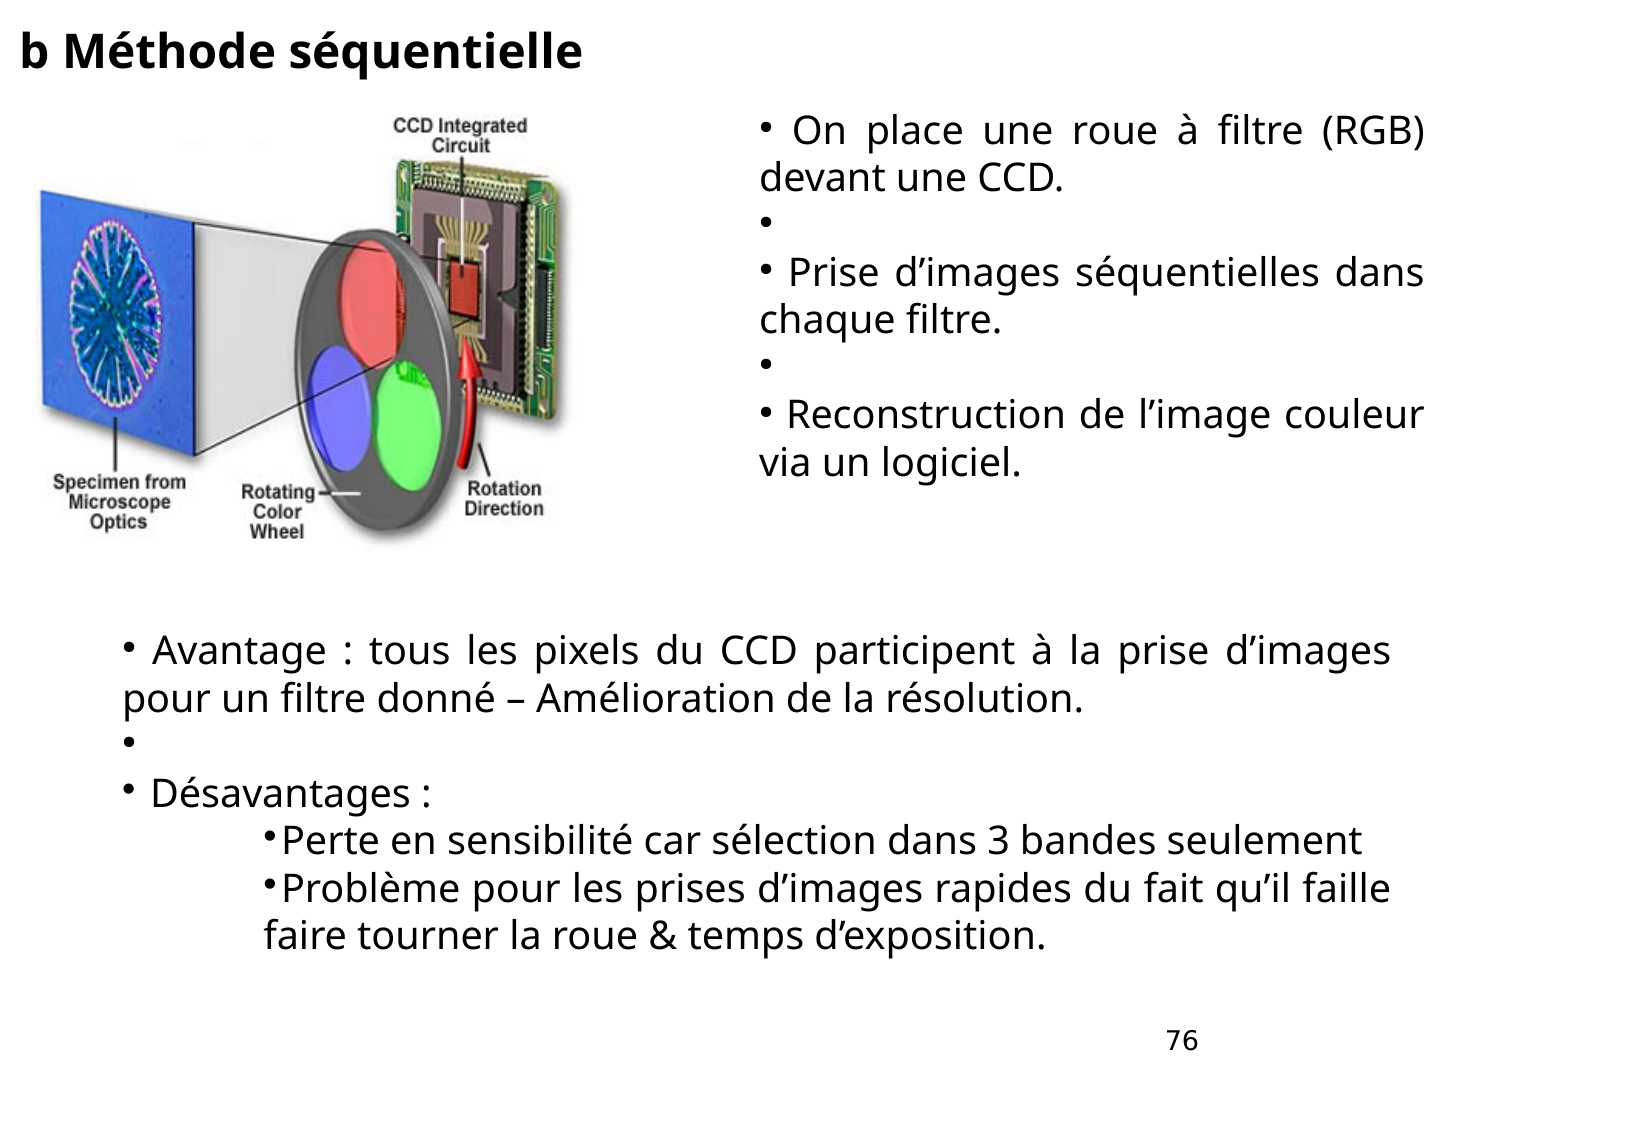

b Méthode séquentielle
 On place une roue à filtre (RGB) devant une CCD.
 Prise d’images séquentielles dans chaque filtre.
 Reconstruction de l’image couleur via un logiciel.
 Avantage : tous les pixels du CCD participent à la prise d’images pour un filtre donné – Amélioration de la résolution.
 Désavantages :
Perte en sensibilité car sélection dans 3 bandes seulement
Problème pour les prises d’images rapides du fait qu’il faille faire tourner la roue & temps d’exposition.